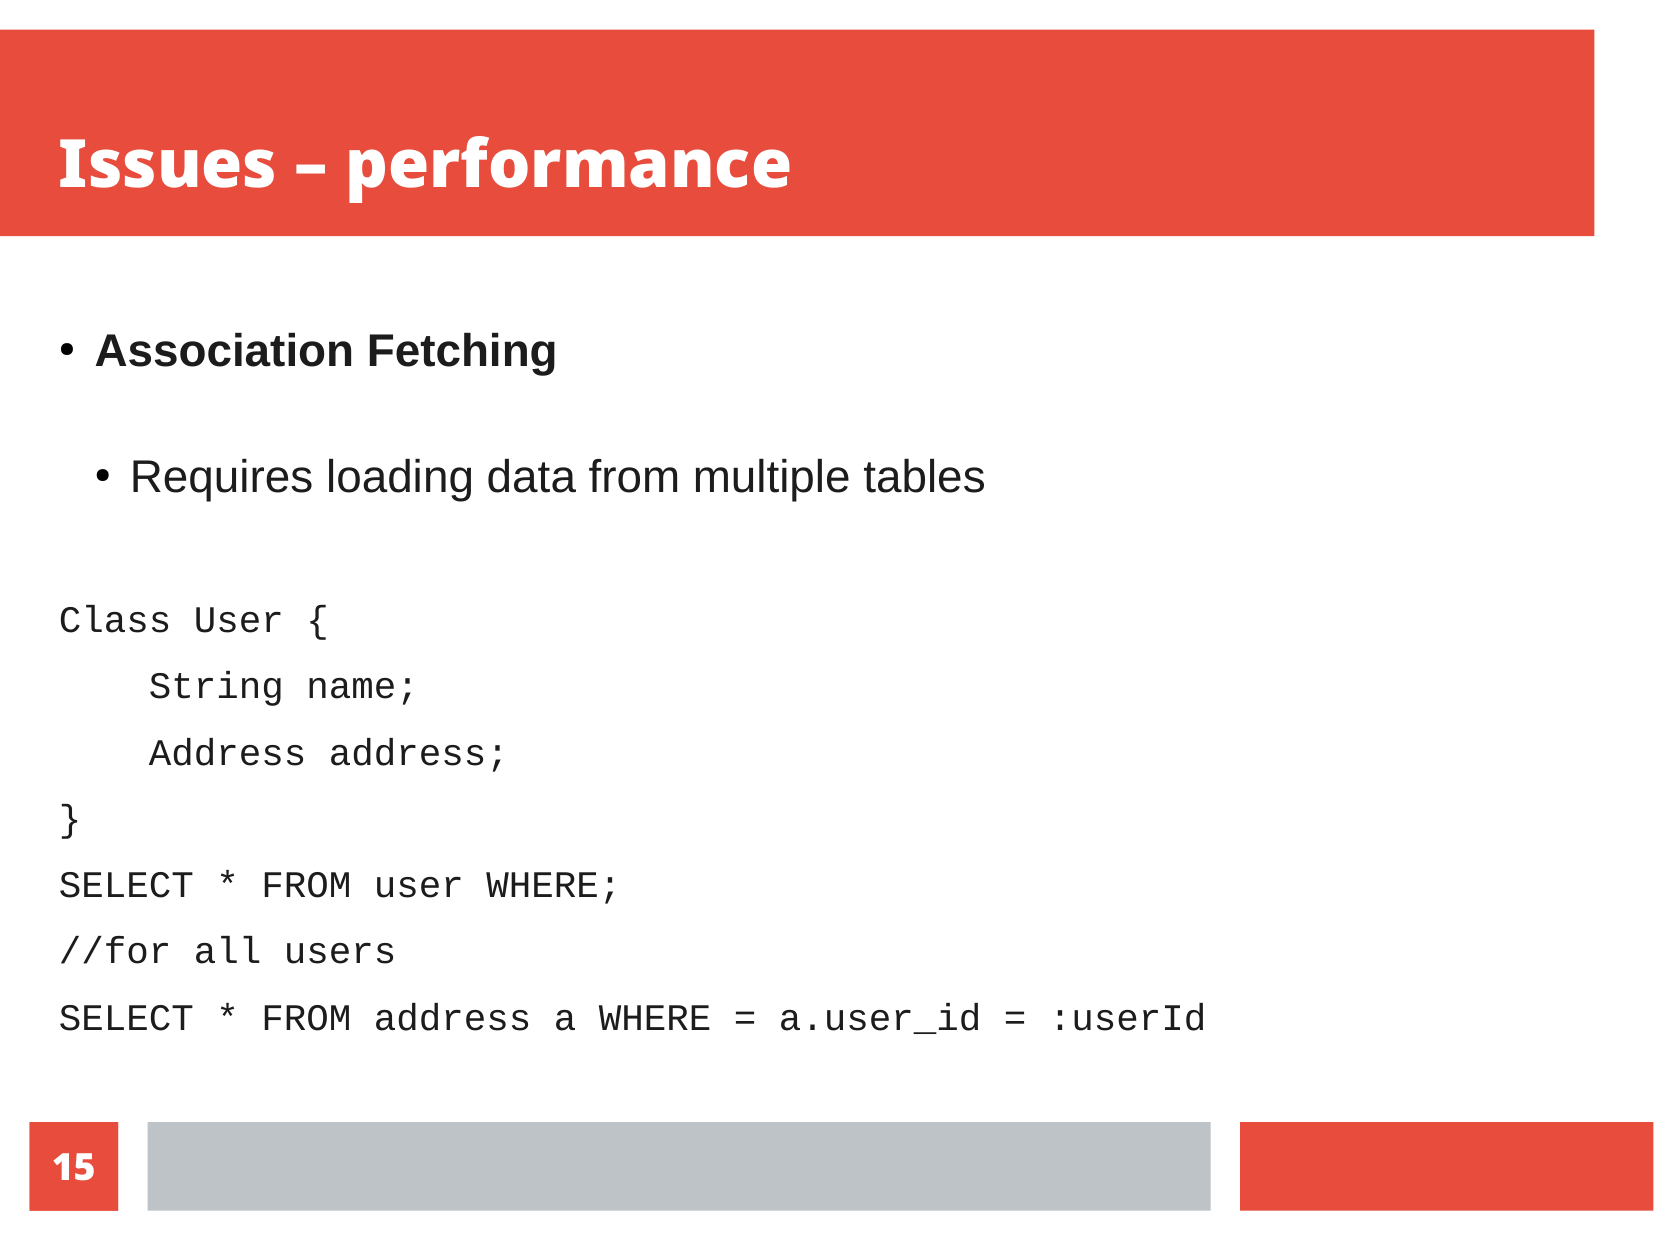

# Issues – performance
Association Fetching
Requires loading data from multiple tables
Class User {
 String name;
 Address address;
}
SELECT * FROM user WHERE;
//for all users
SELECT * FROM address a WHERE = a.user_id = :userId
15